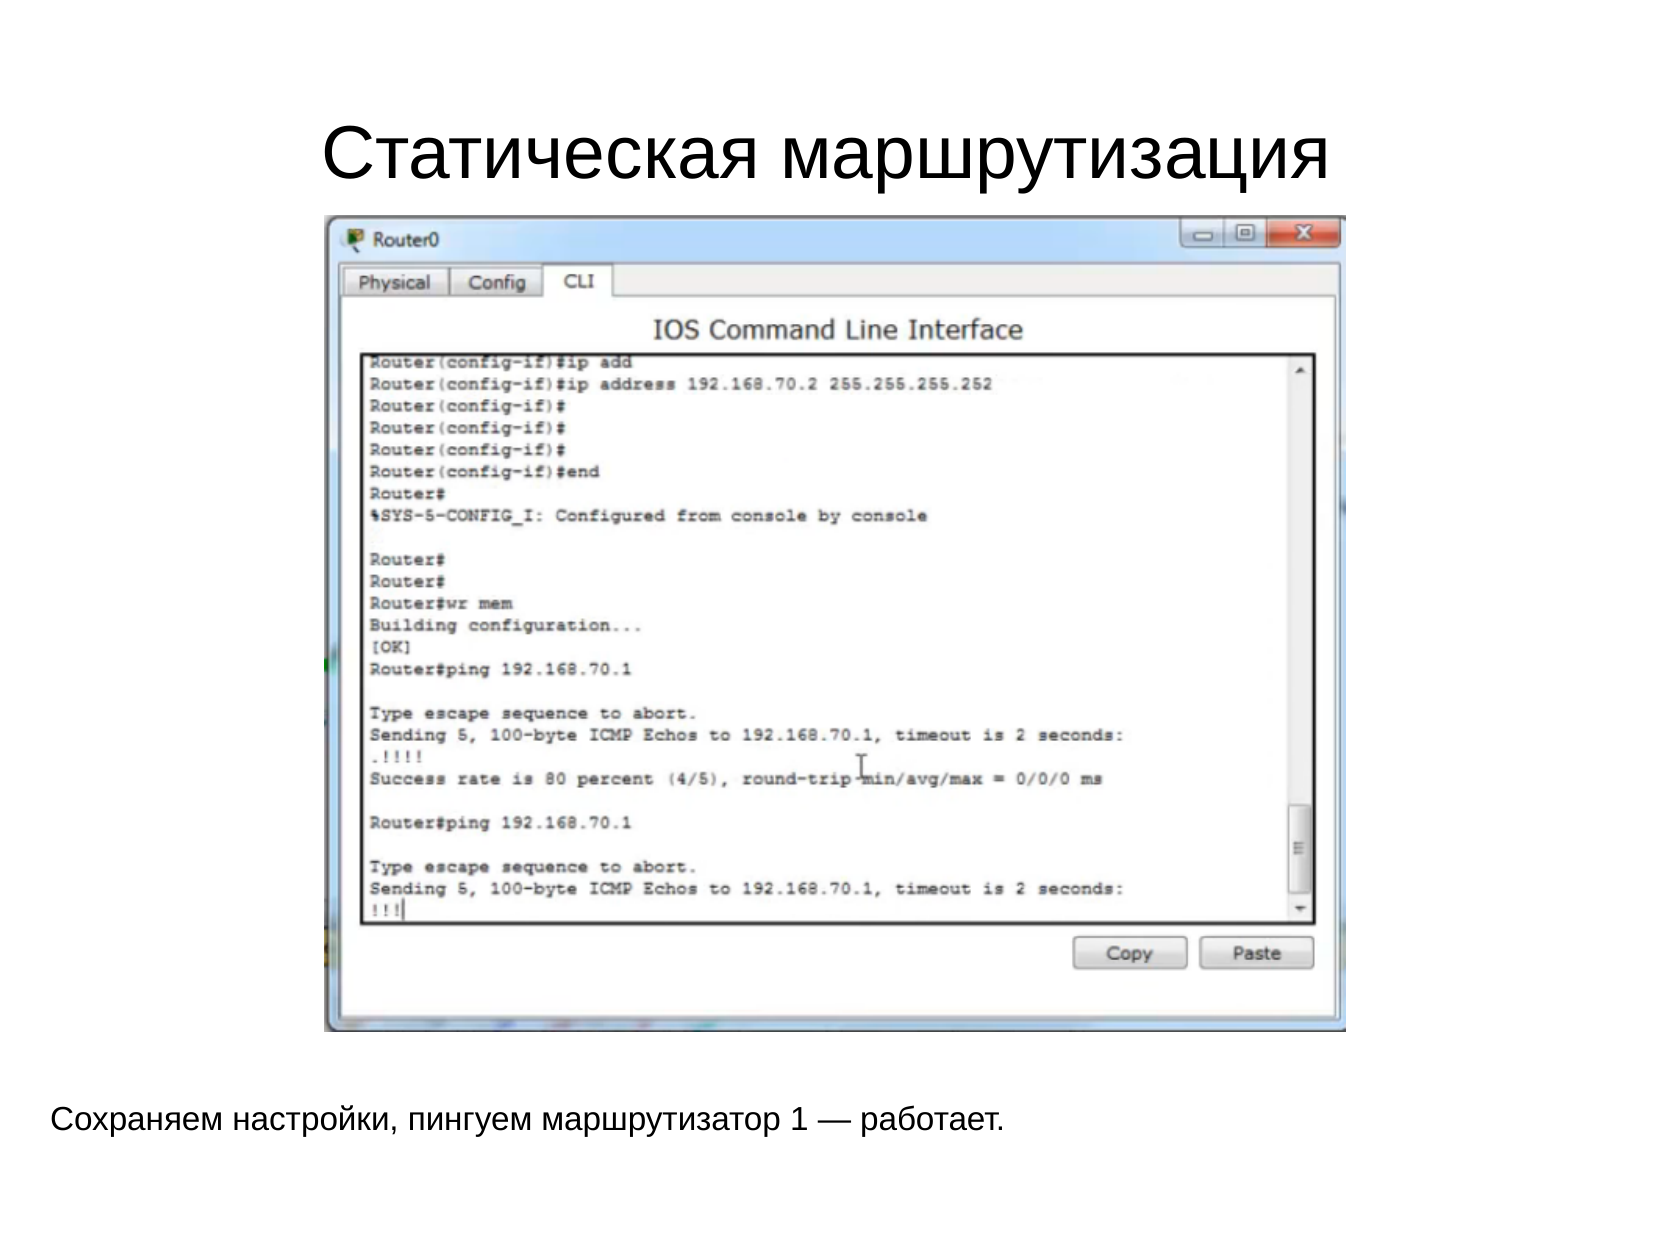

# Статическая маршрутизация
Сохраняем настройки, пингуем маршрутизатор 1 — работает.